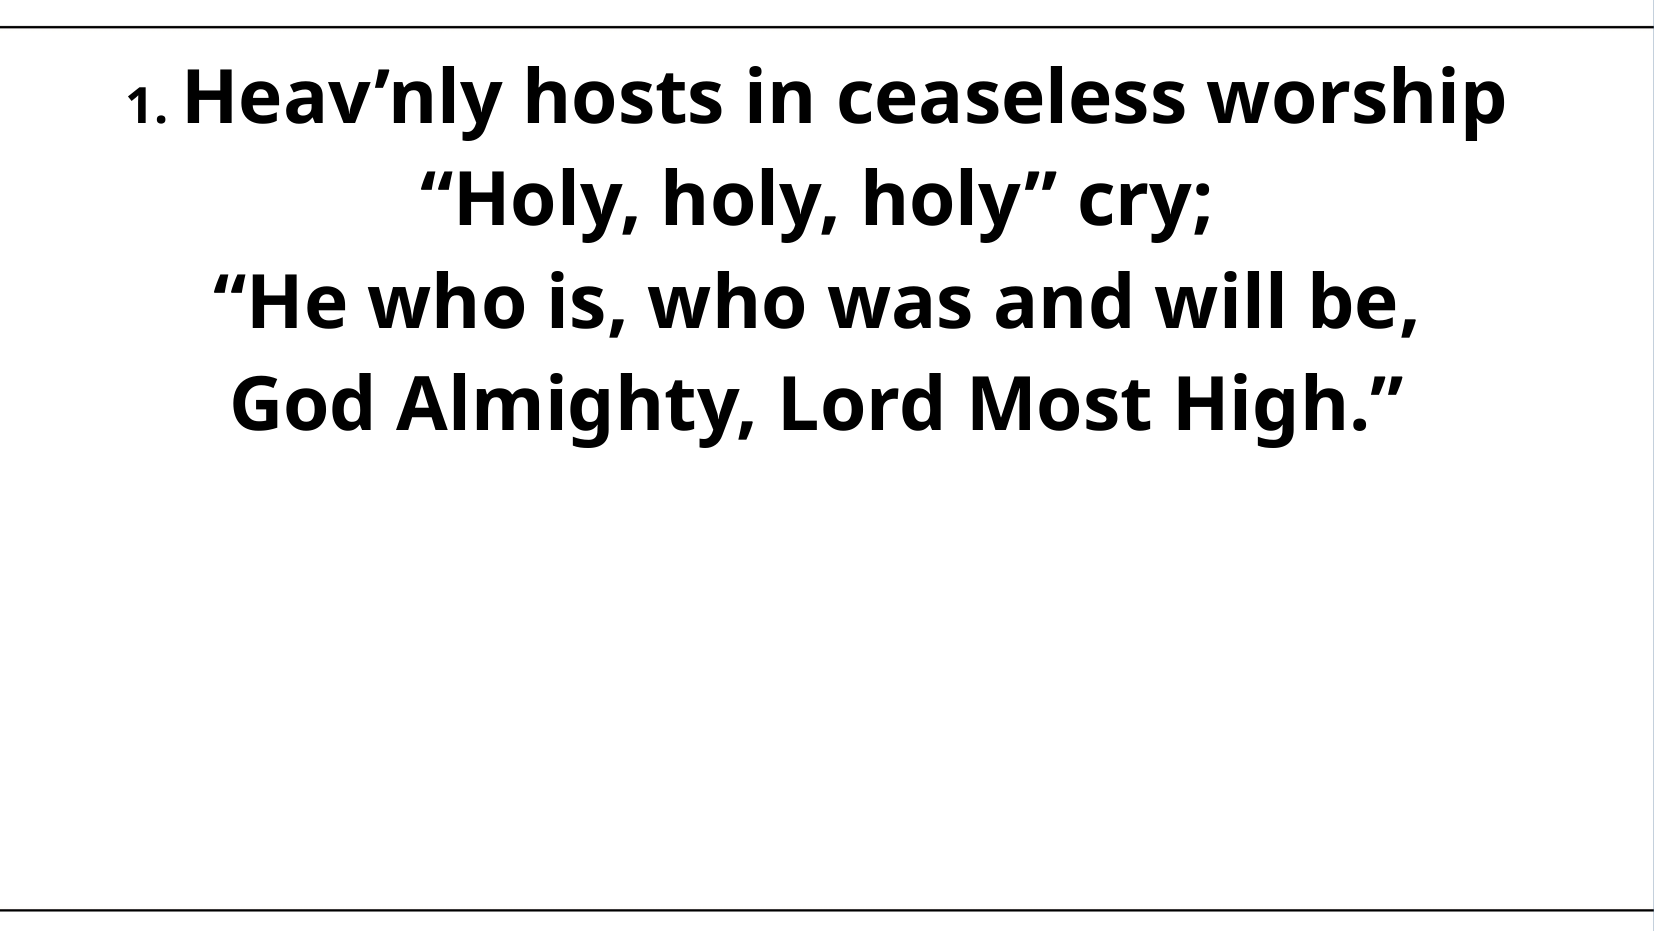

1. Heav’nly hosts in ceaseless worship
“Holy, holy, holy” cry;
“He who is, who was and will be,
God Almighty, Lord Most High.”